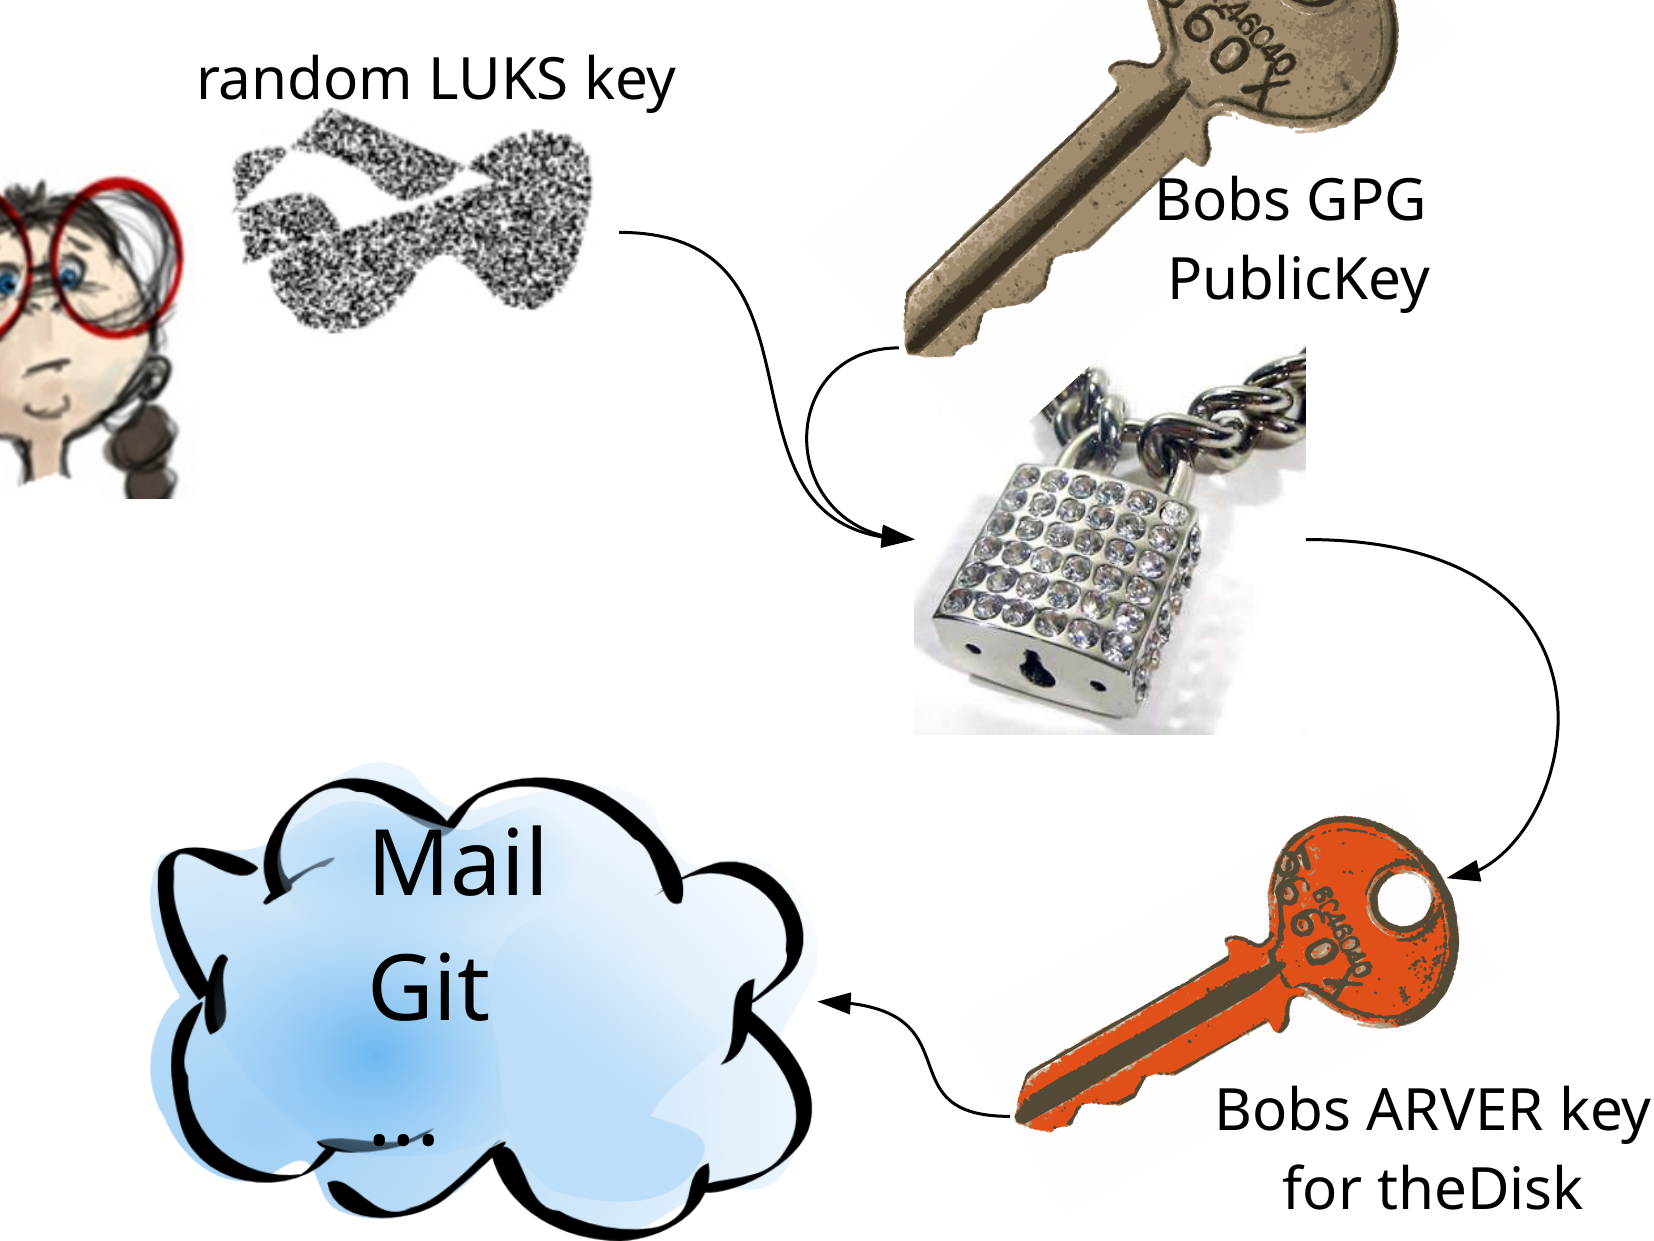

random LUKS key
Bobs GPG
PublicKey
Mail
Git
...
Bobs ARVER key
for theDisk